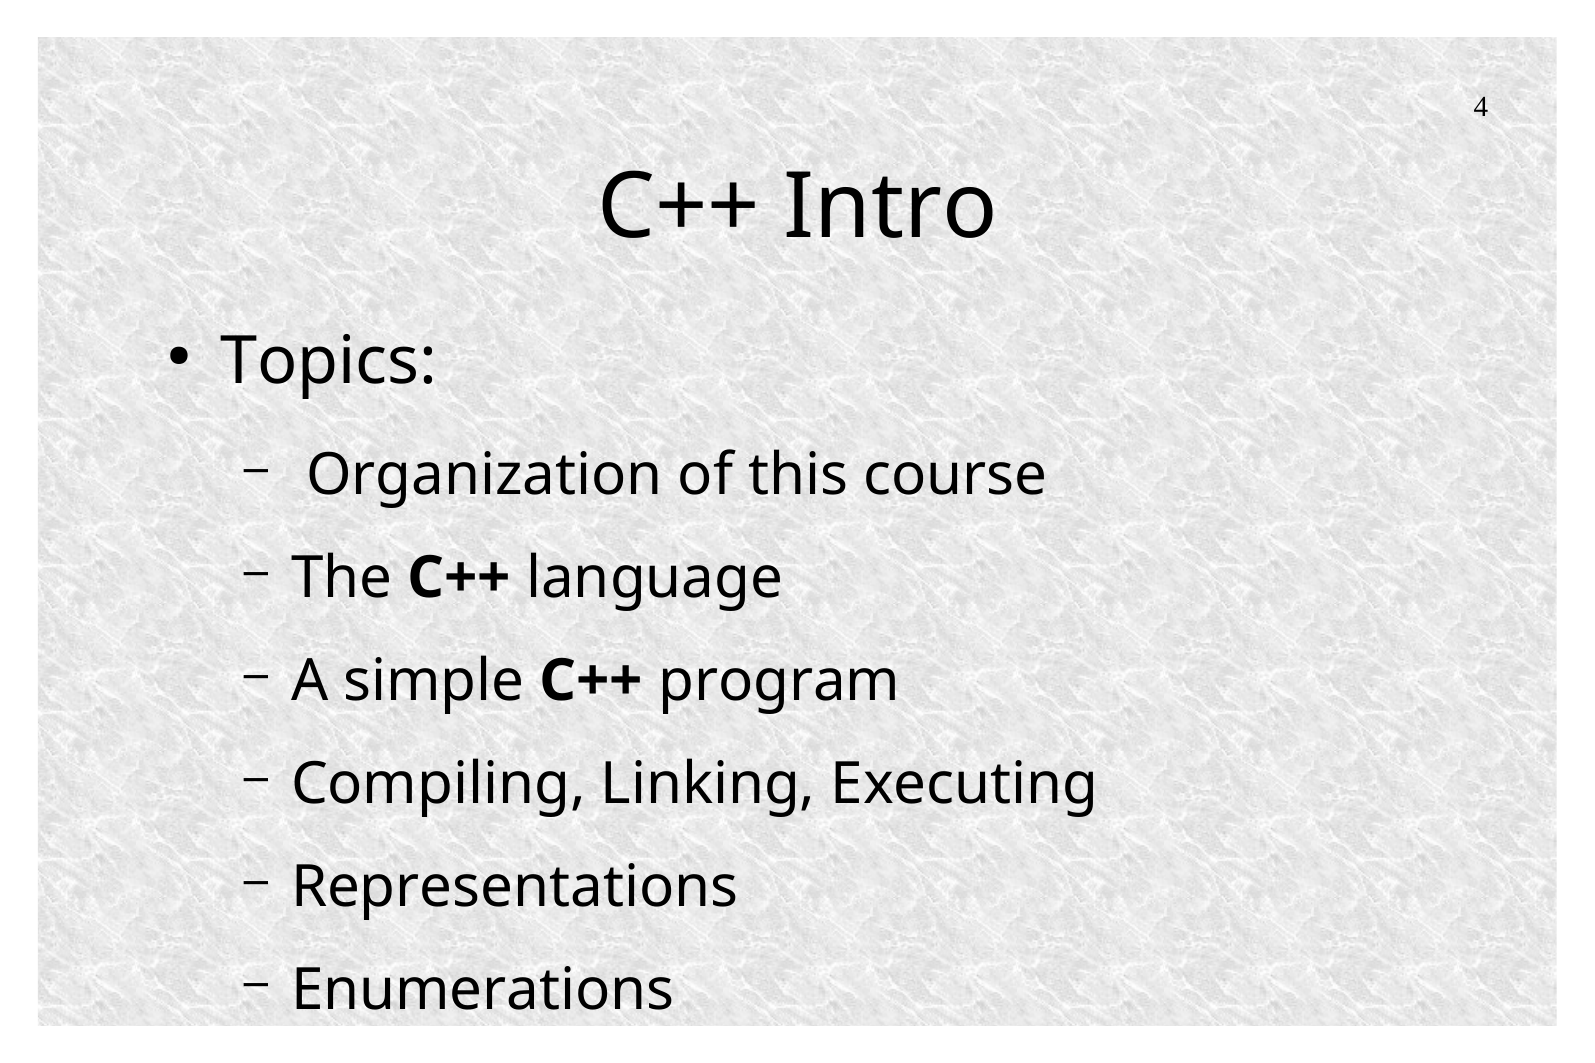

4
# C++ Intro
Topics:
 Organization of this course
The C++ language
A simple C++ program
Compiling, Linking, Executing
Representations
Enumerations